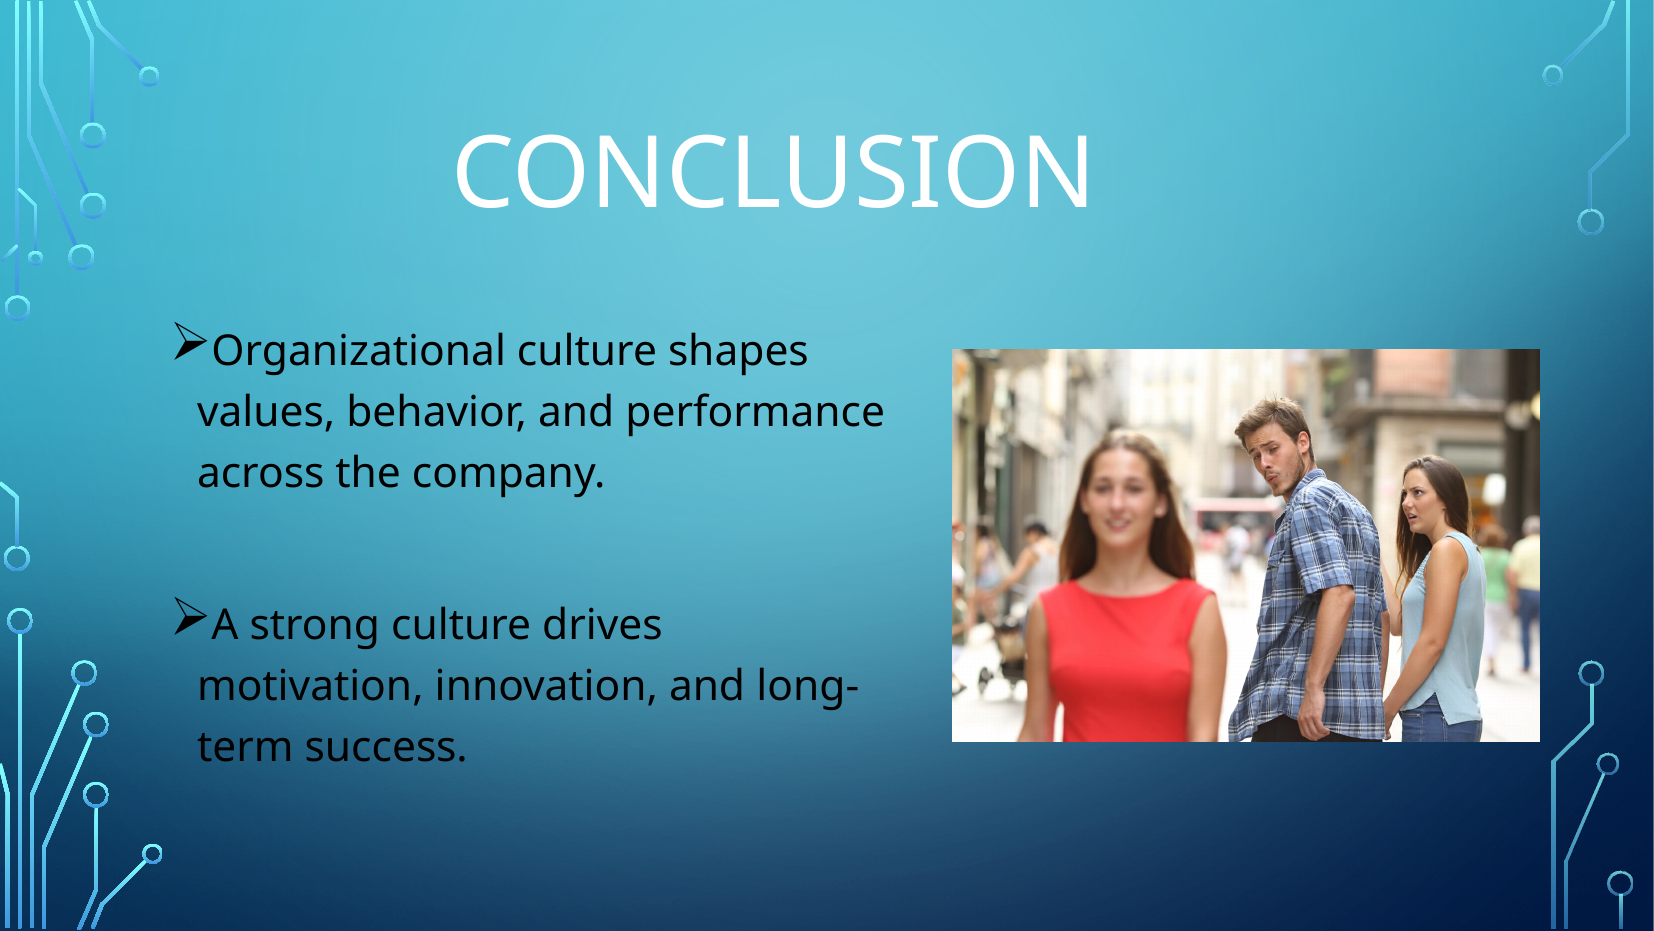

# Conclusion
 Organizational culture shapes values, behavior, and performance across the company.
 A strong culture drives motivation, innovation, and long-term success.